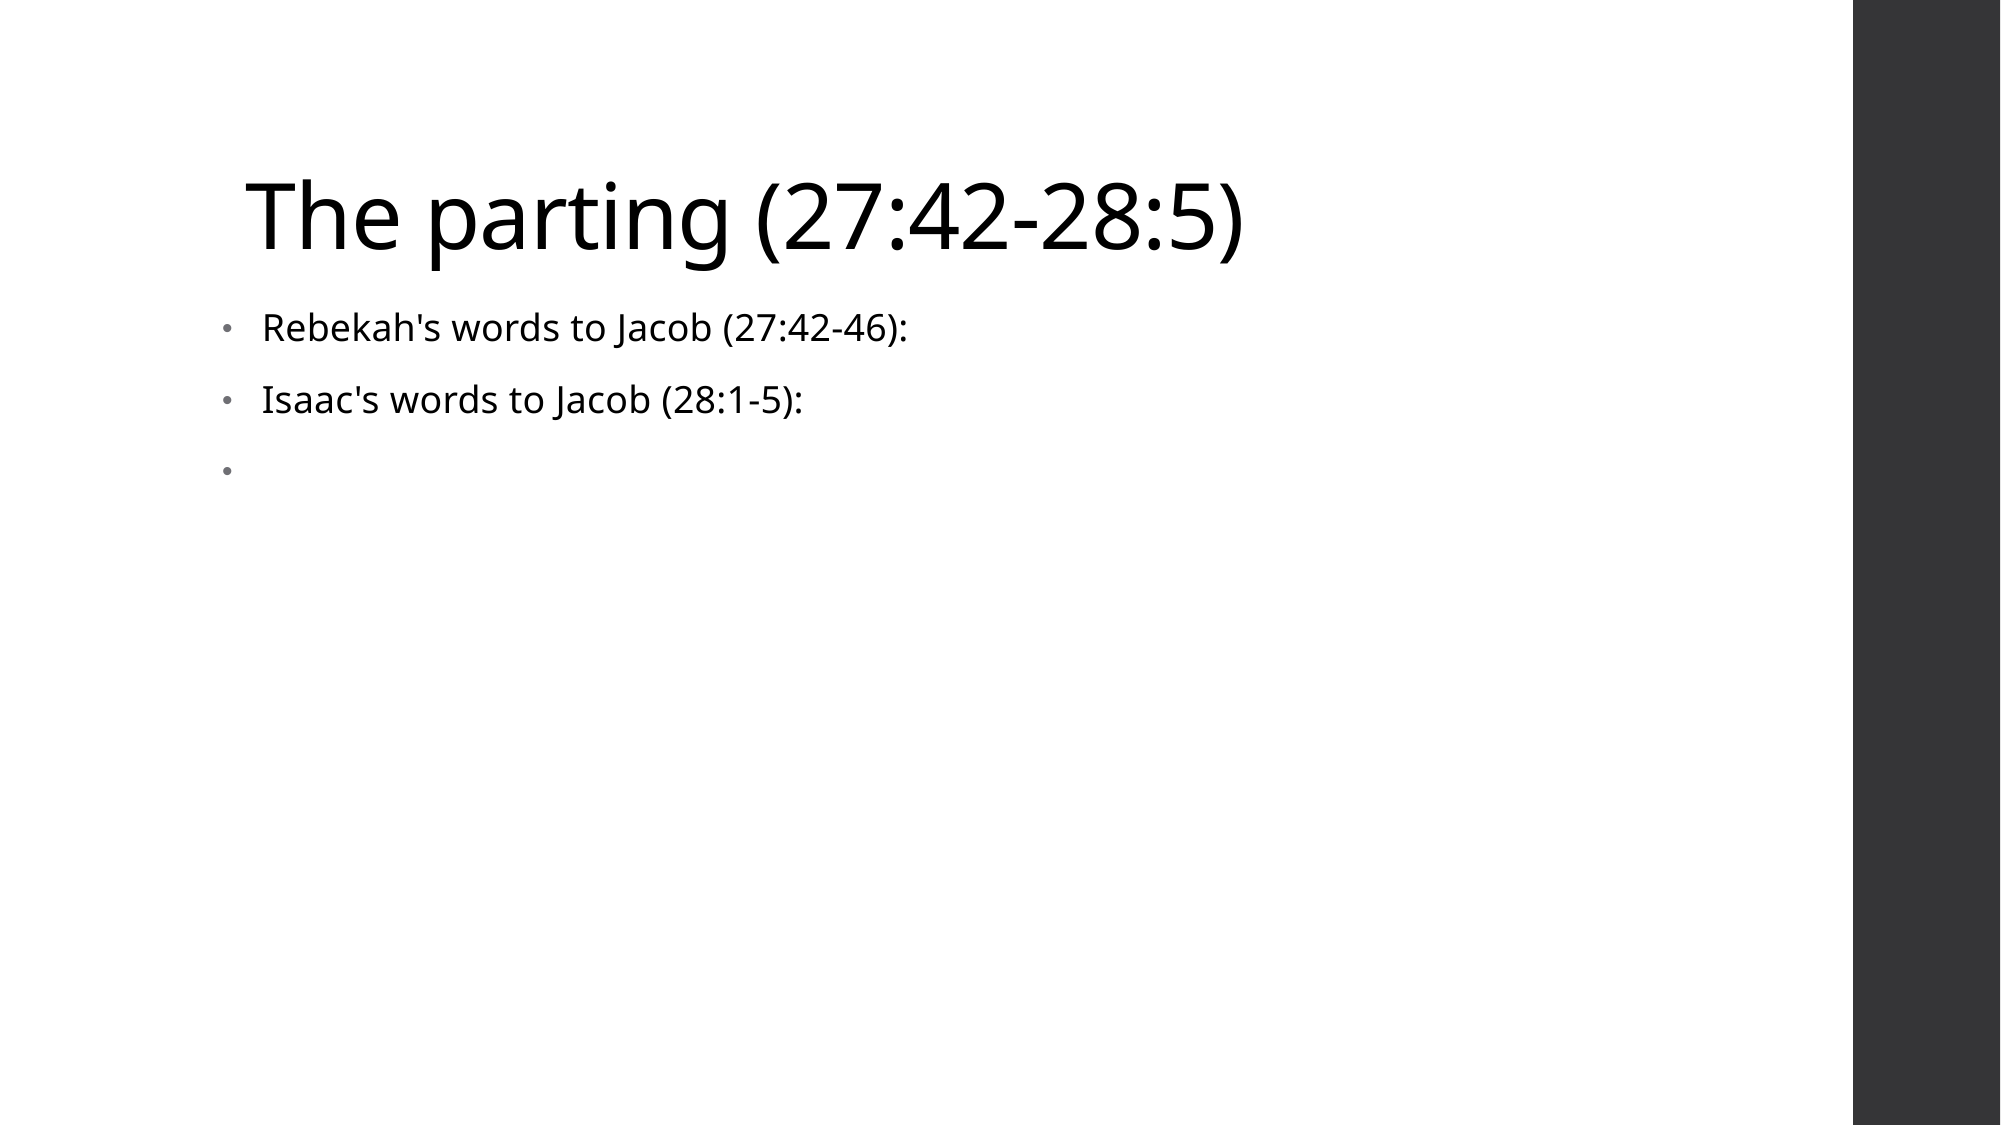

# The parting (27:42-28:5)
 Rebekah's words to Jacob (27:42-46):
 Isaac's words to Jacob (28:1-5):